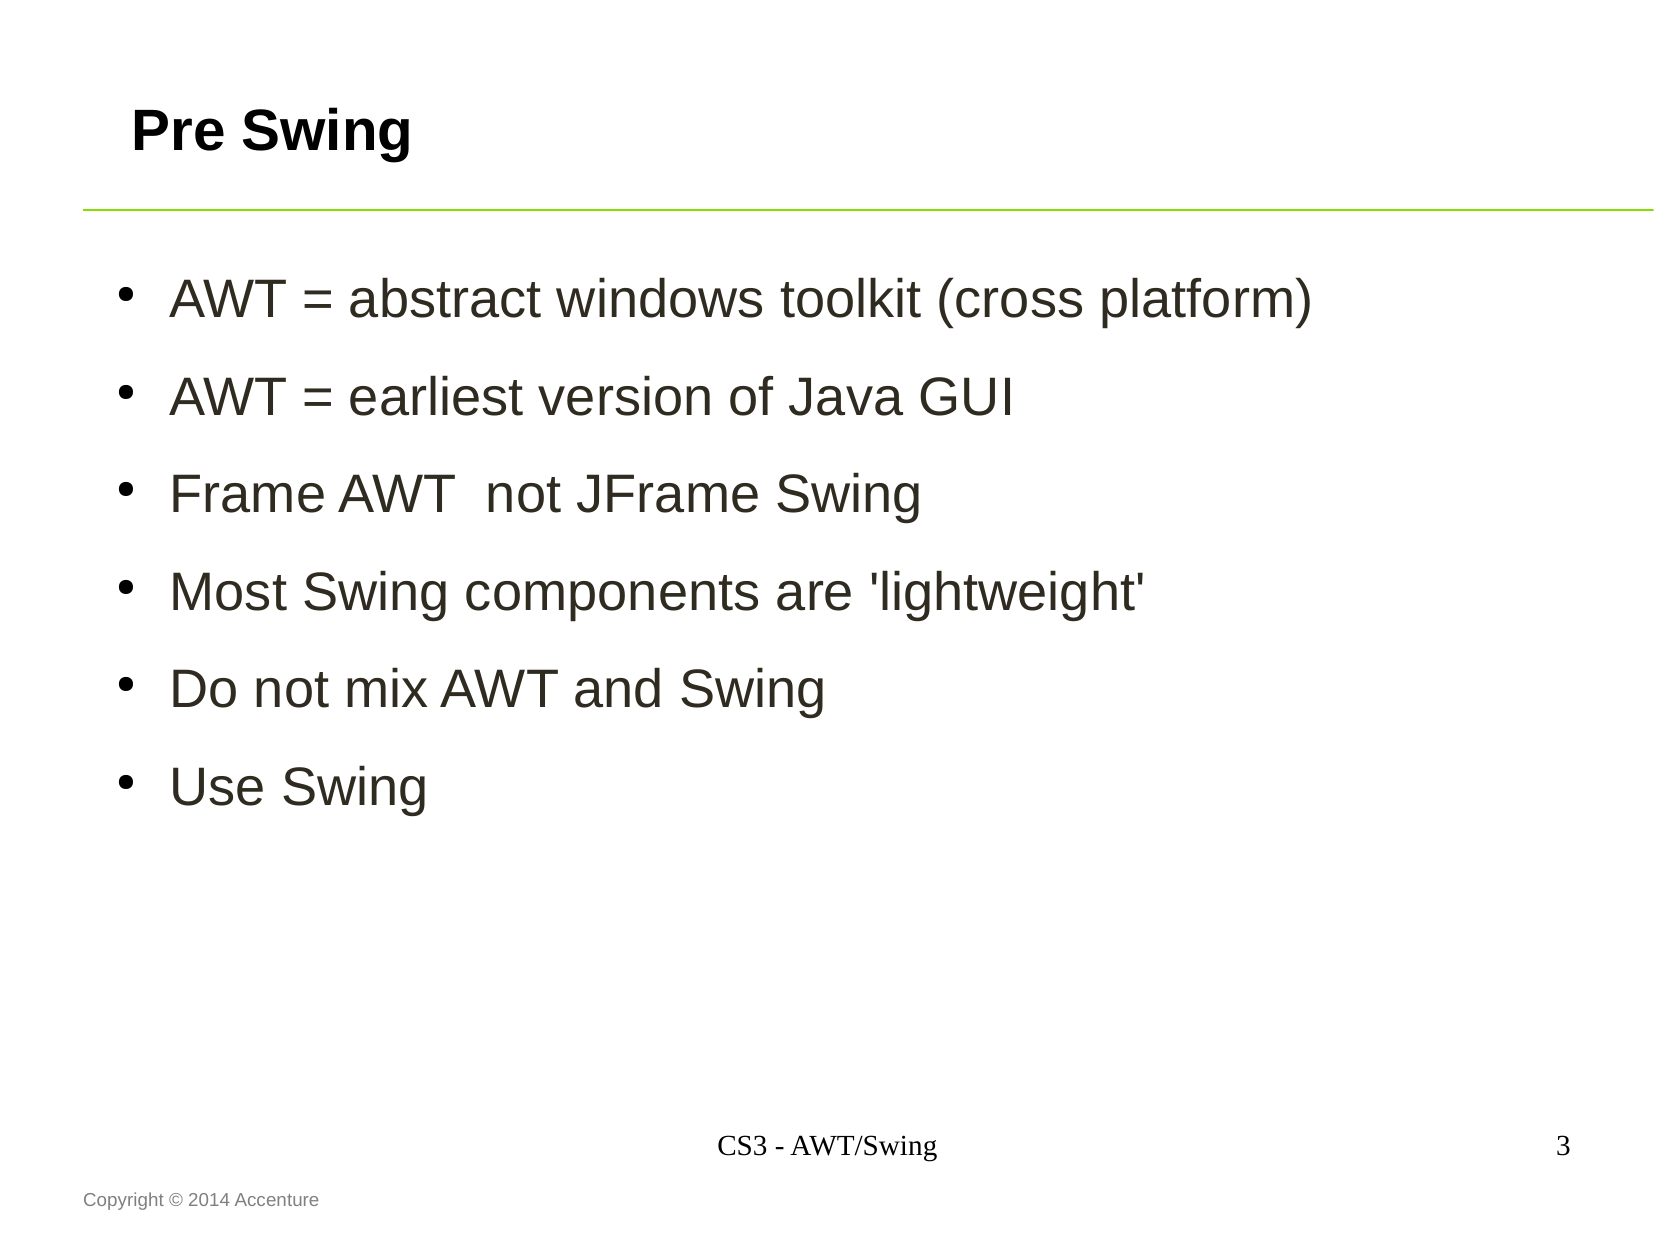

# Pre Swing
AWT = abstract windows toolkit (cross platform)
AWT = earliest version of Java GUI
Frame AWT not JFrame Swing
Most Swing components are 'lightweight'
Do not mix AWT and Swing
Use Swing
CS3 - AWT/Swing
3